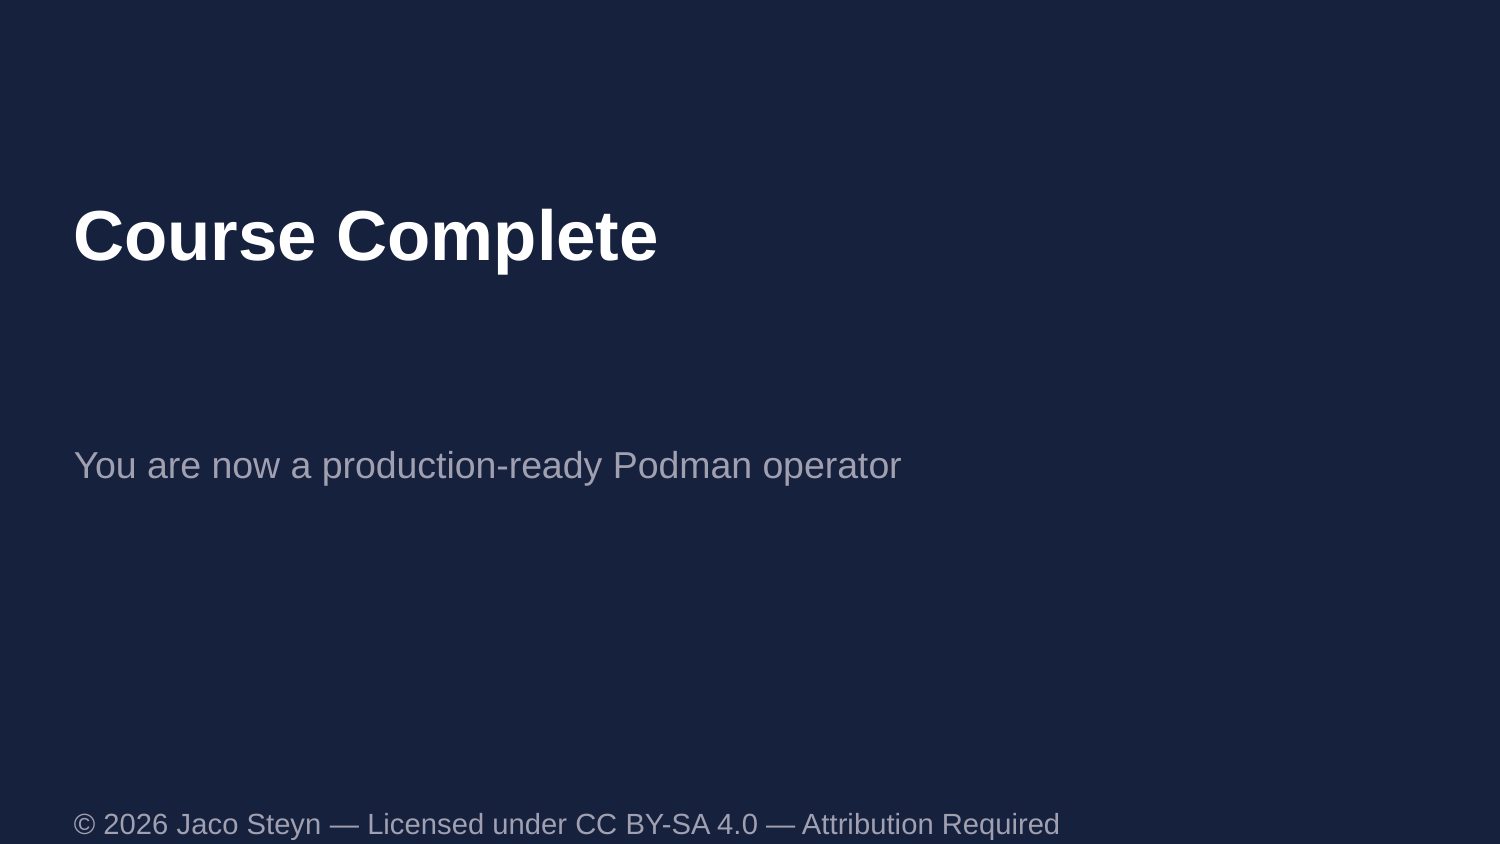

Course Complete
You are now a production-ready Podman operator
© 2026 Jaco Steyn — Licensed under CC BY-SA 4.0 — Attribution Required